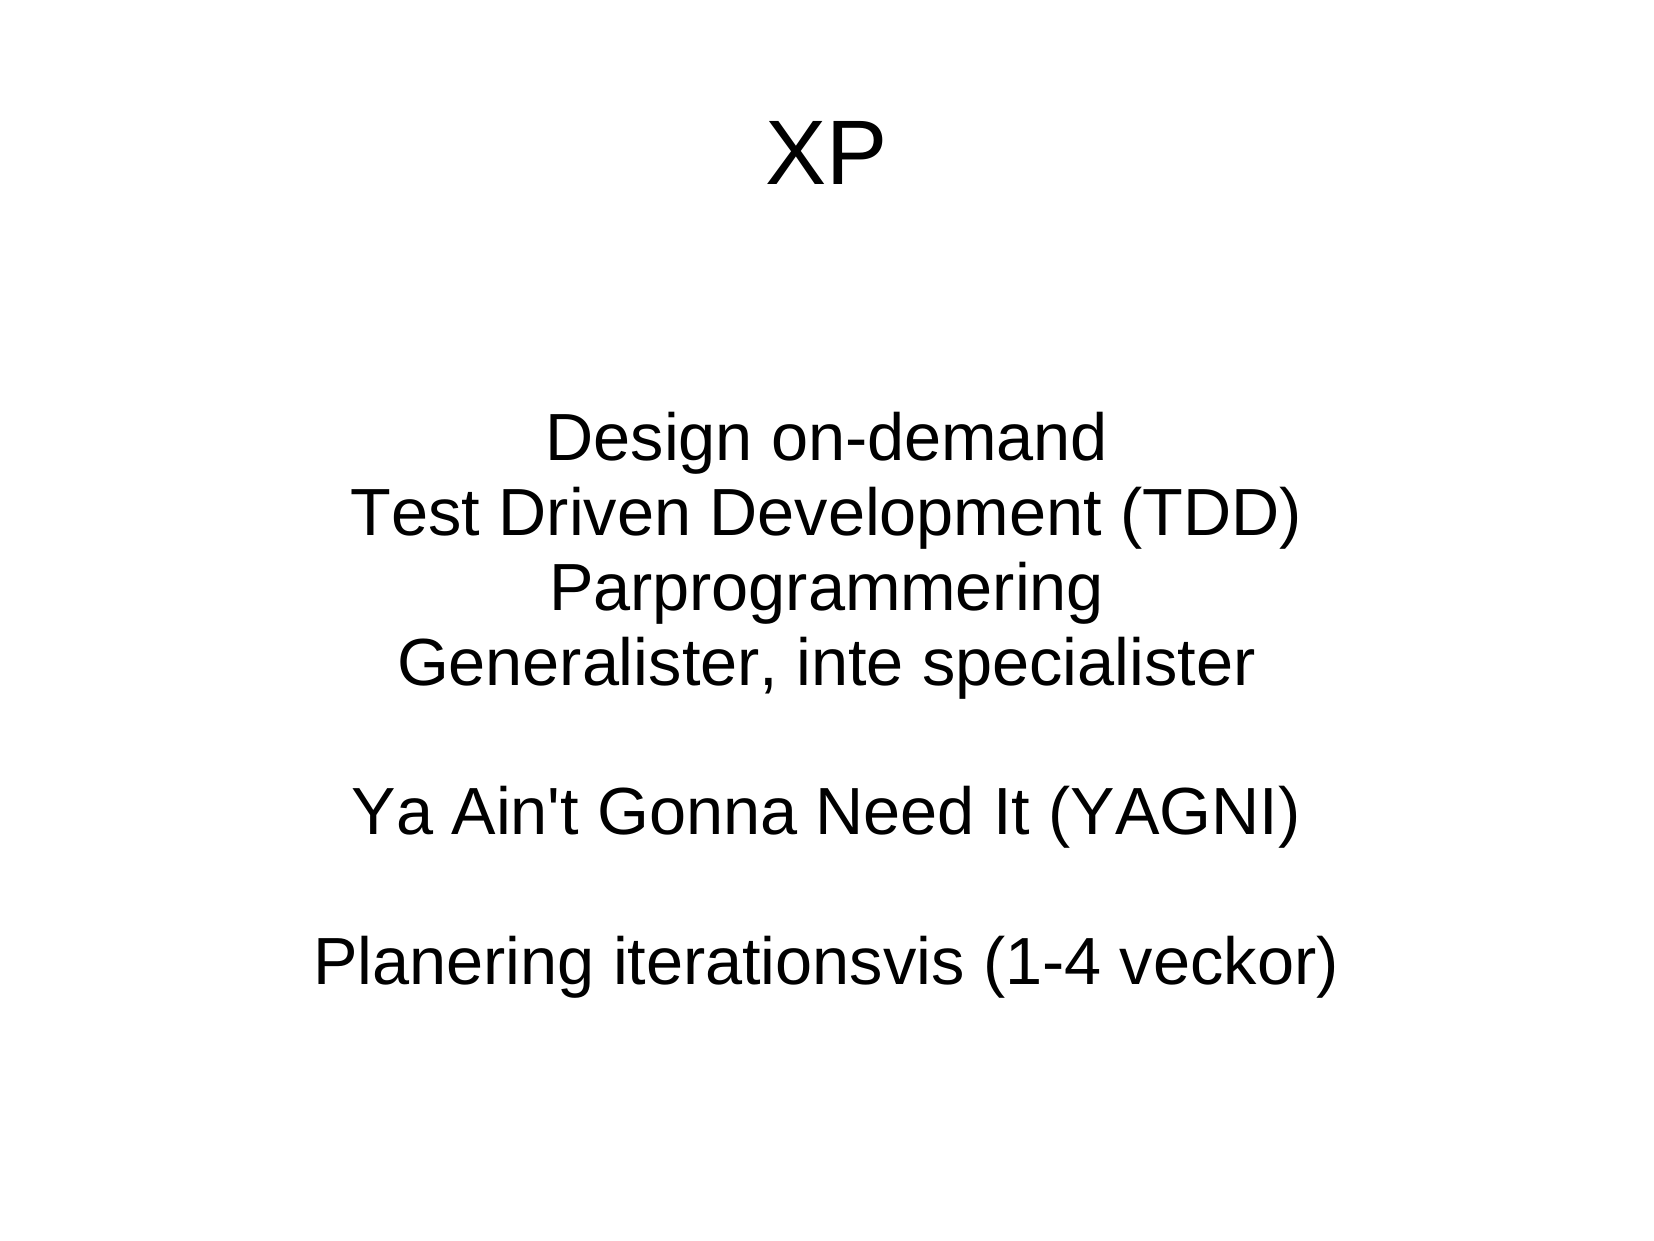

# XP
Design on-demand
Test Driven Development (TDD)
Parprogrammering
Generalister, inte specialister
Ya Ain't Gonna Need It (YAGNI)
Planering iterationsvis (1-4 veckor)